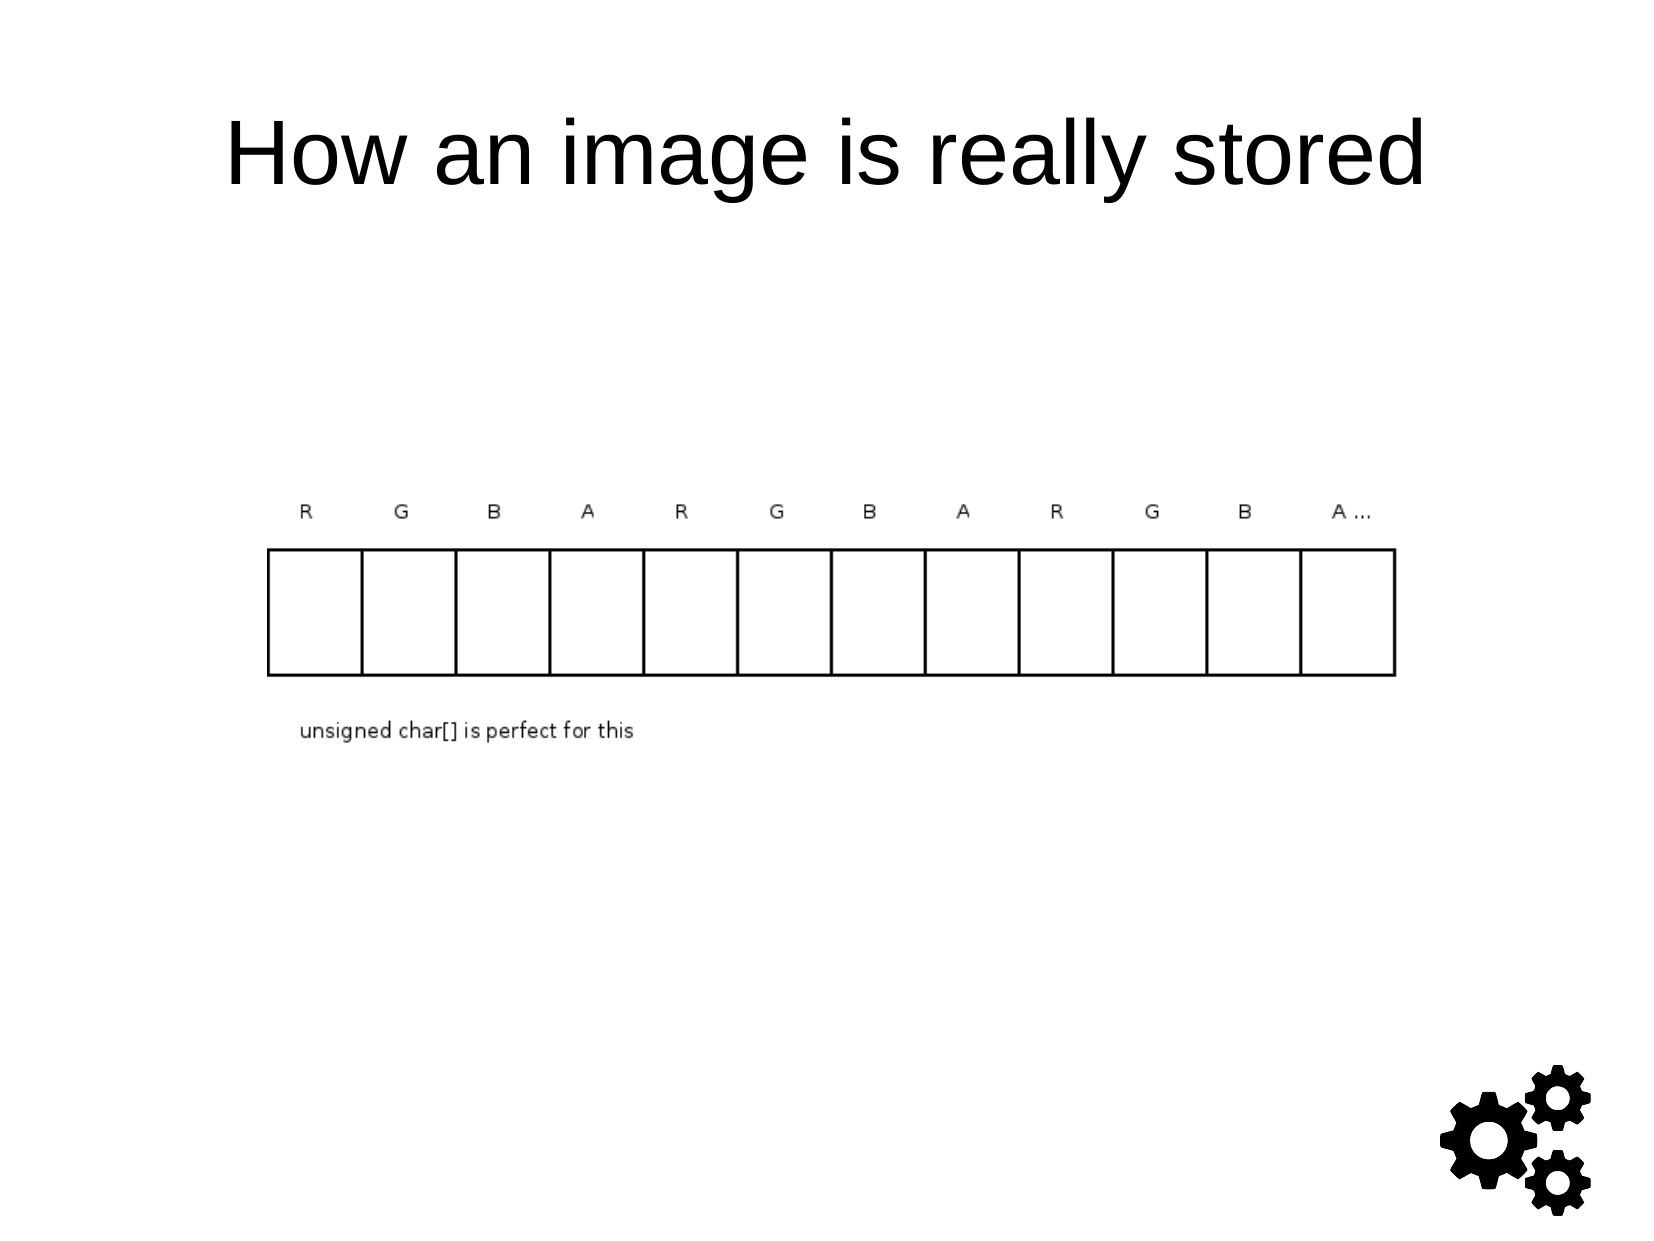

# How an image is really stored